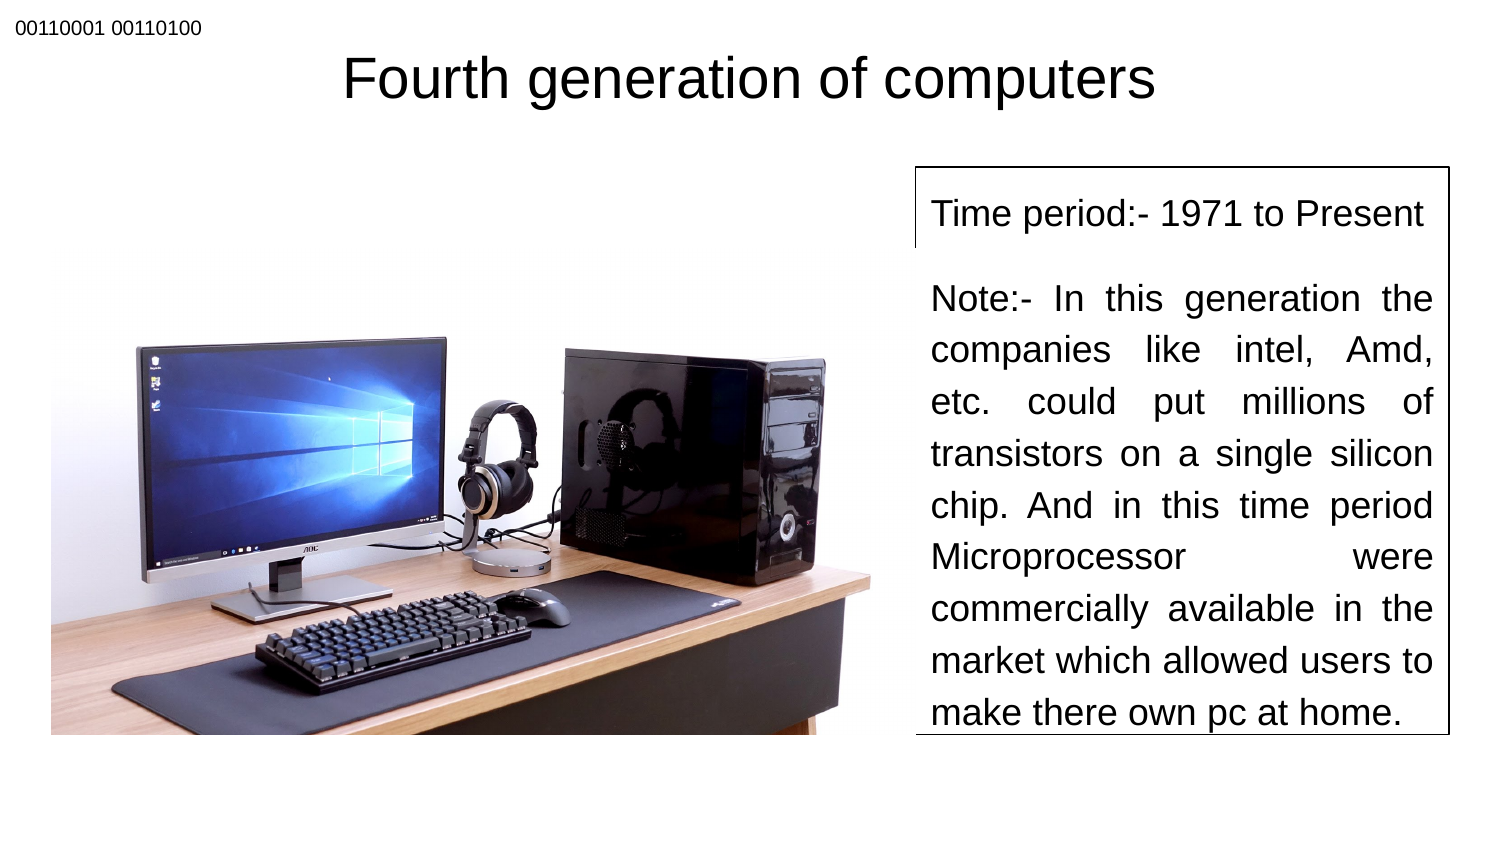

00110001 00110100
# Fourth generation of computers
Time period:- 1971 to Present
Note:- In this generation the companies like intel, Amd, etc. could put millions of transistors on a single silicon chip. And in this time period Microprocessor were commercially available in the market which allowed users to make there own pc at home.